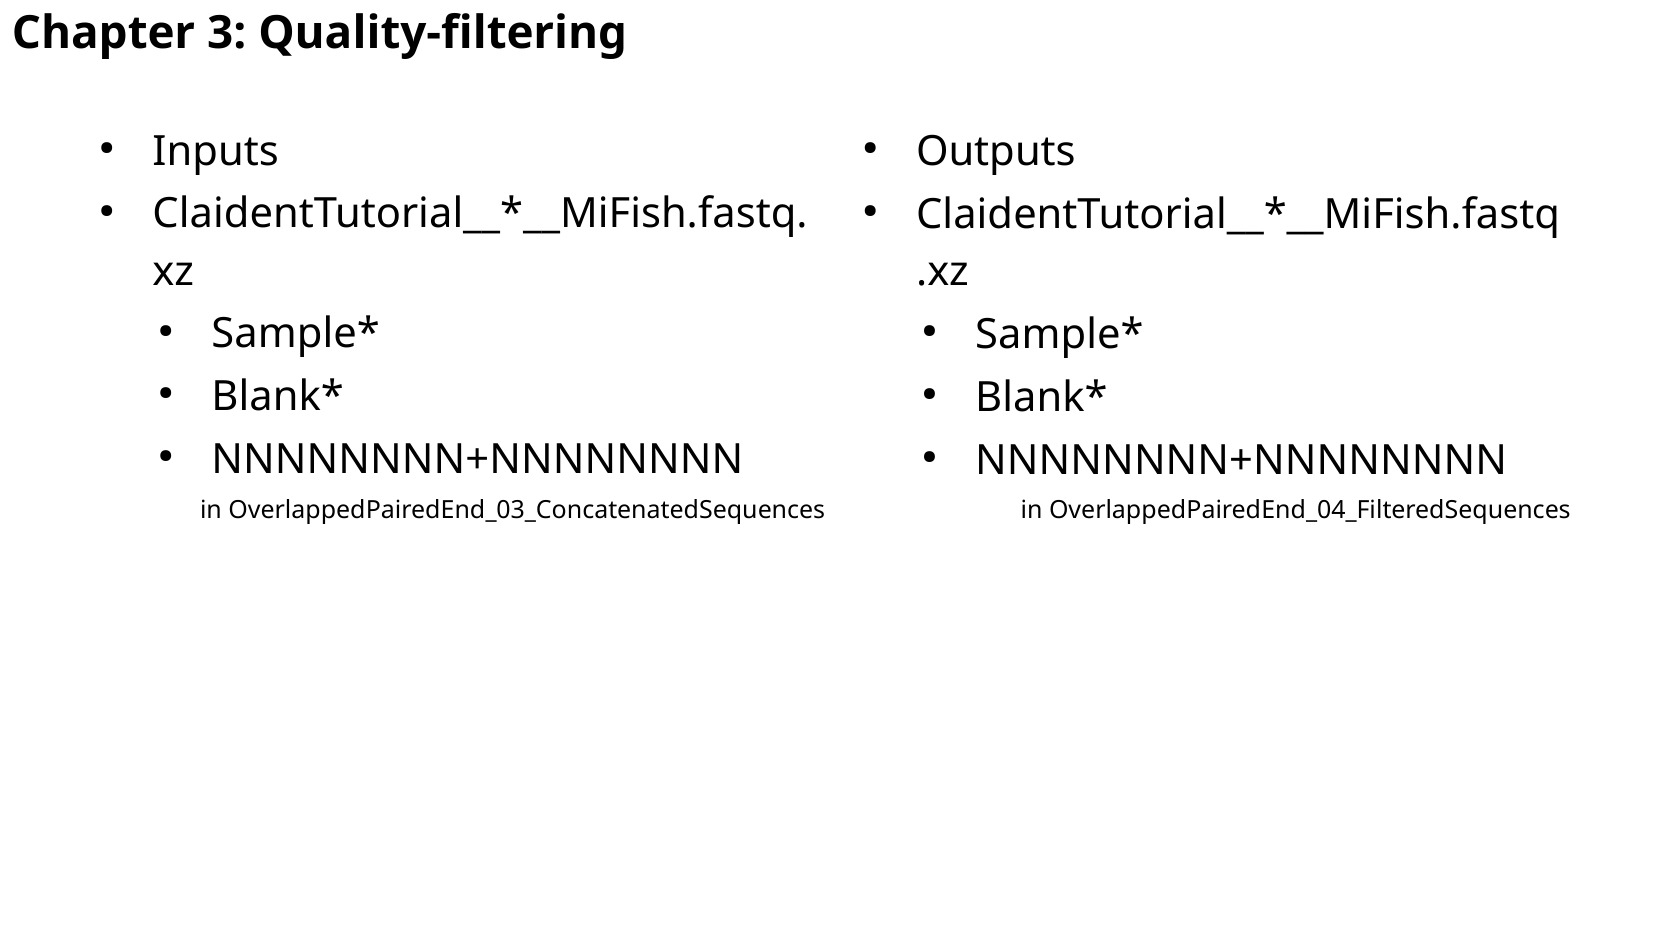

# Chapter 3: Quality-filtering
Inputs
ClaidentTutorial__*__MiFish.fastq.xz
Sample*
Blank*
NNNNNNNN+NNNNNNNN
in OverlappedPairedEnd_03_ConcatenatedSequences
Outputs
ClaidentTutorial__*__MiFish.fastq.xz
Sample*
Blank*
NNNNNNNN+NNNNNNNN
in OverlappedPairedEnd_04_FilteredSequences